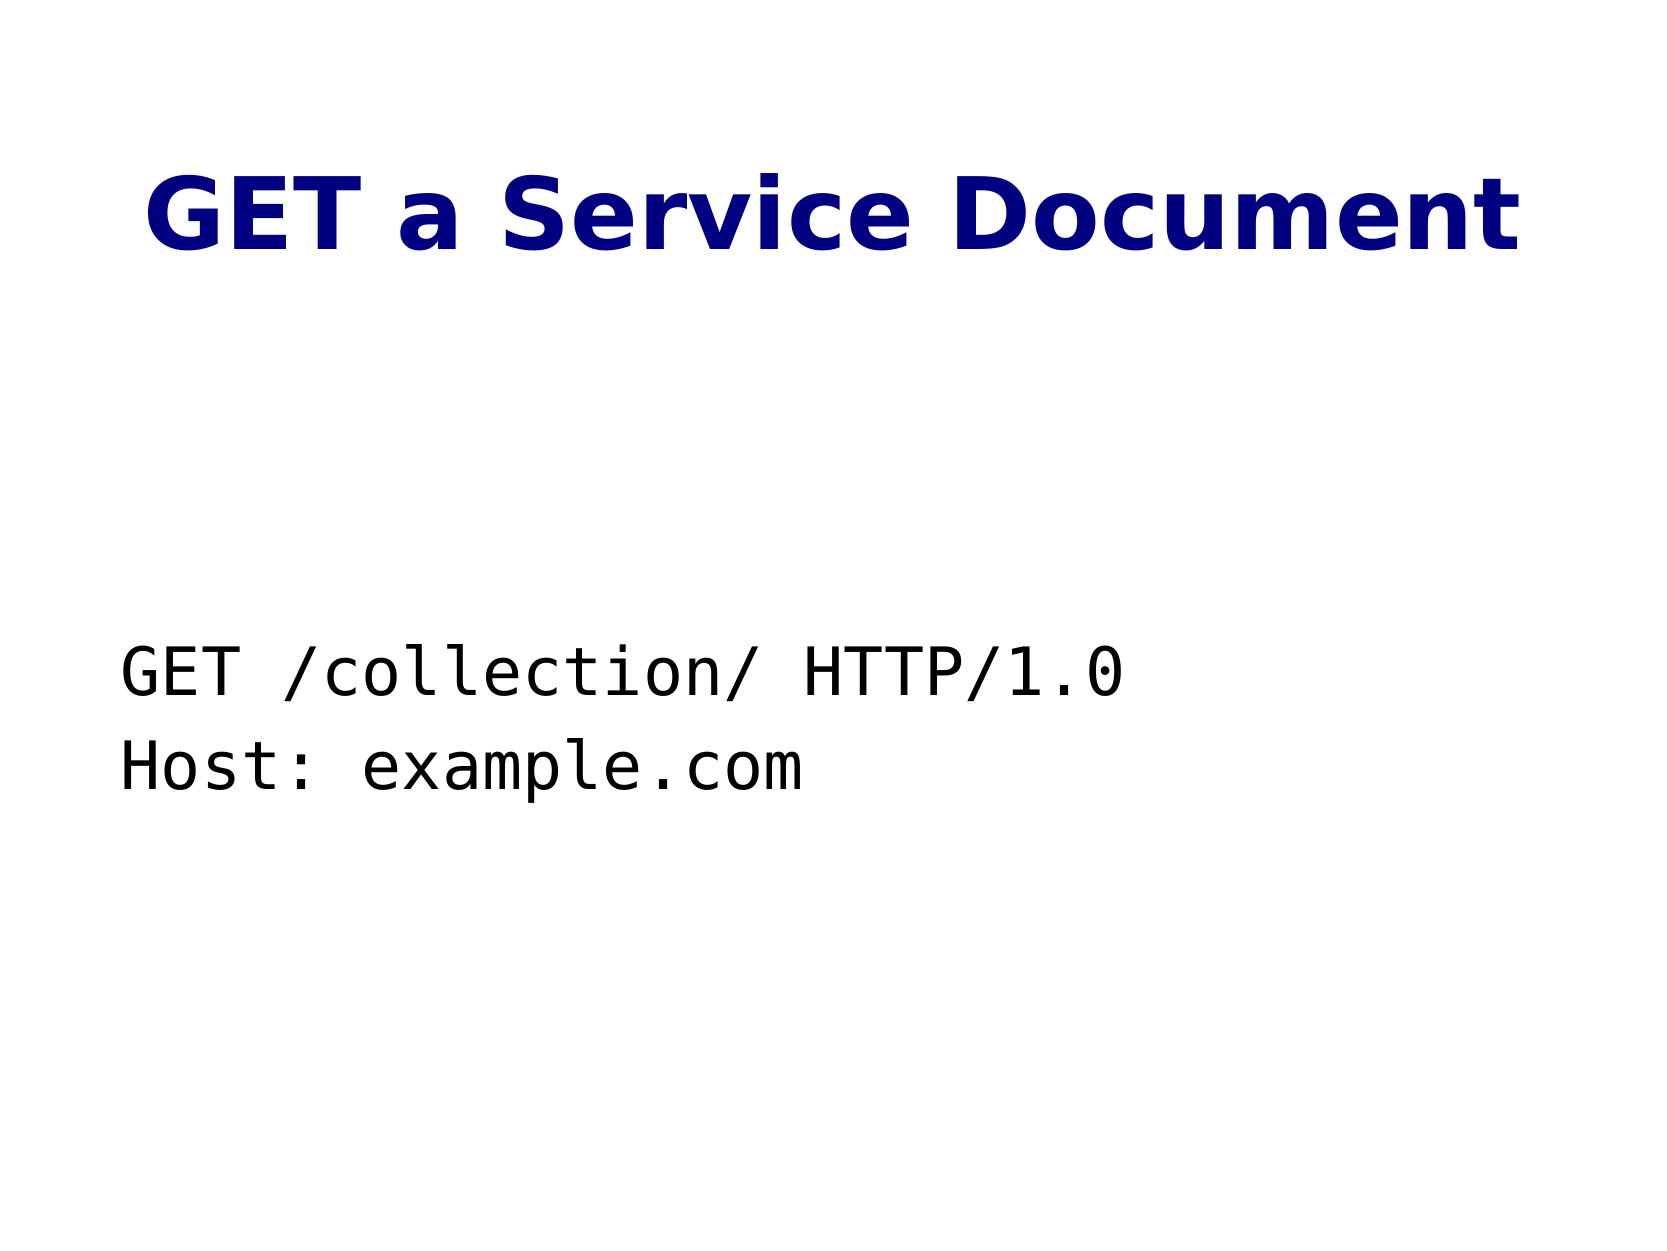

# GET a Service Document
GET /collection/ HTTP/1.0
Host: example.com